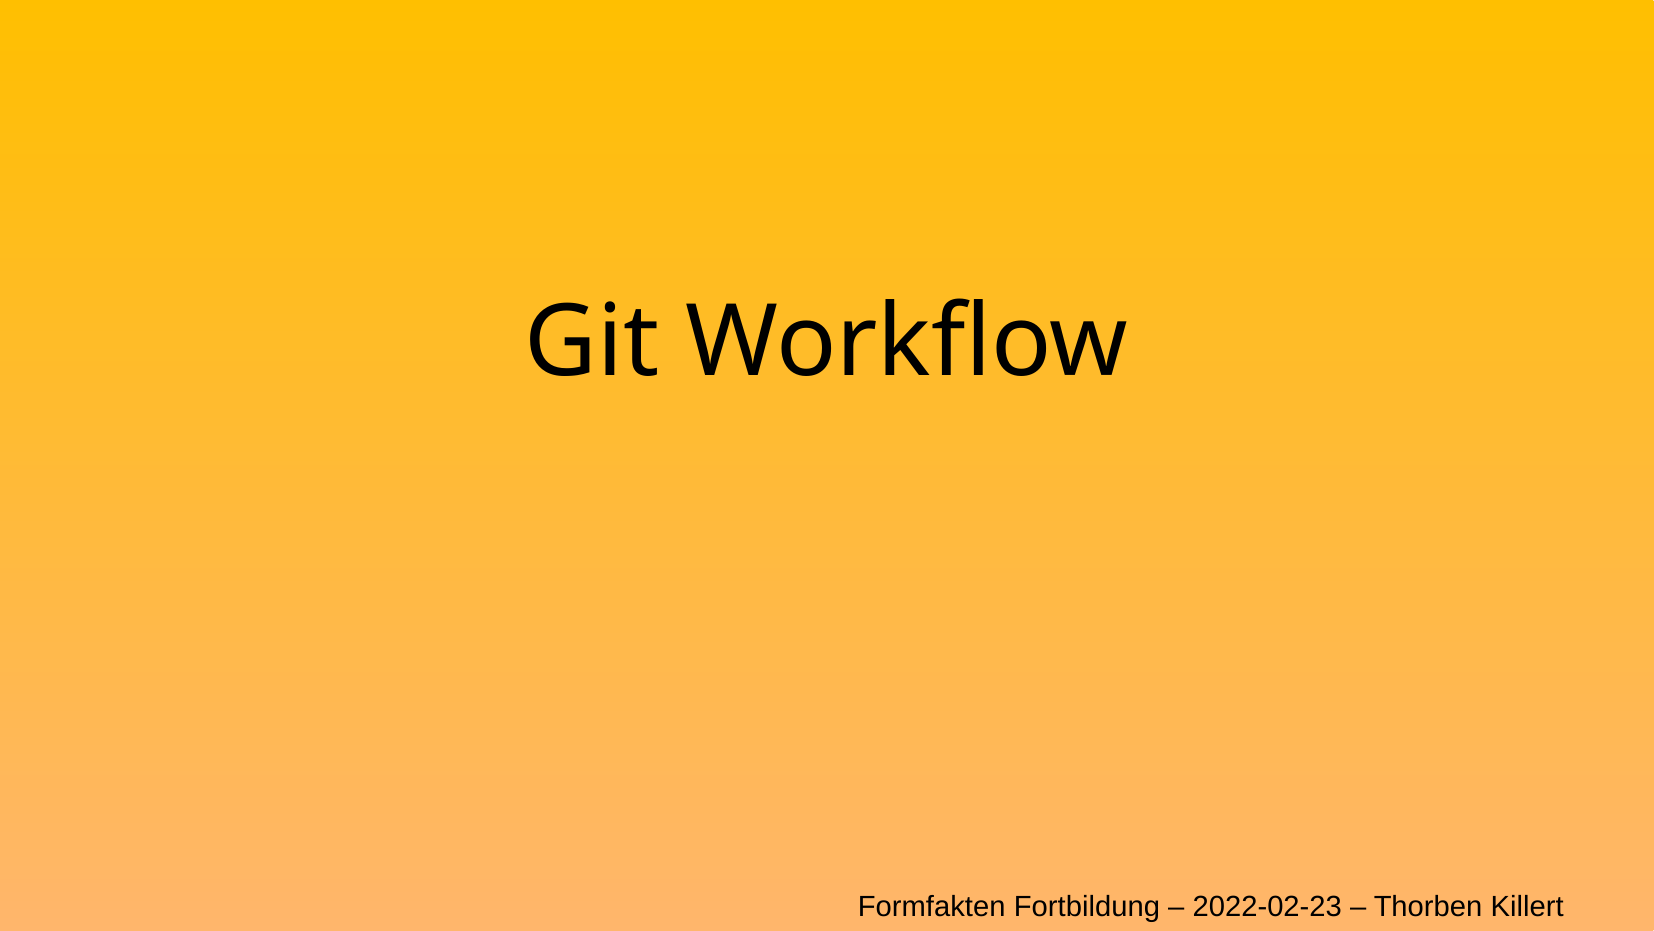

# Git Workflow
Formfakten Fortbildung – 2022-02-23 – Thorben Killert